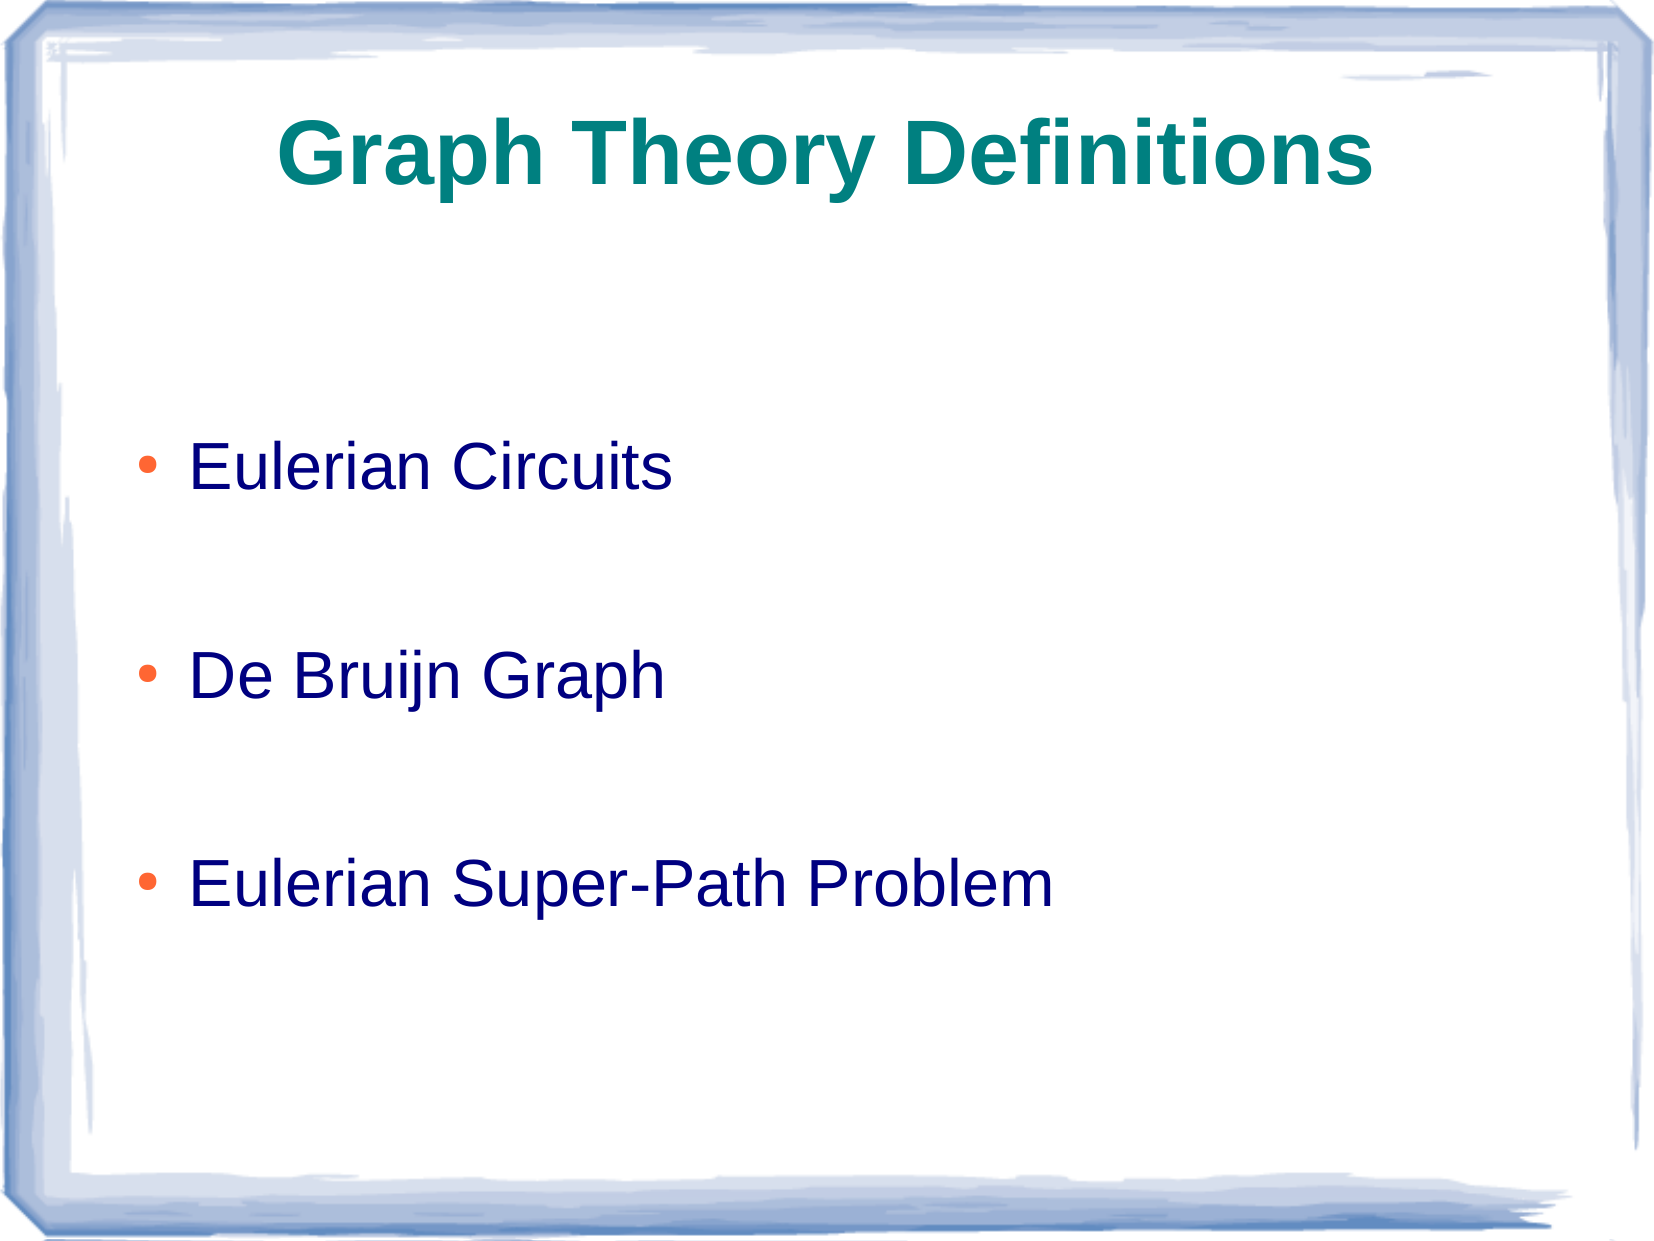

# Graph Theory Definitions
Eulerian Circuits
De Bruijn Graph
Eulerian Super-Path Problem